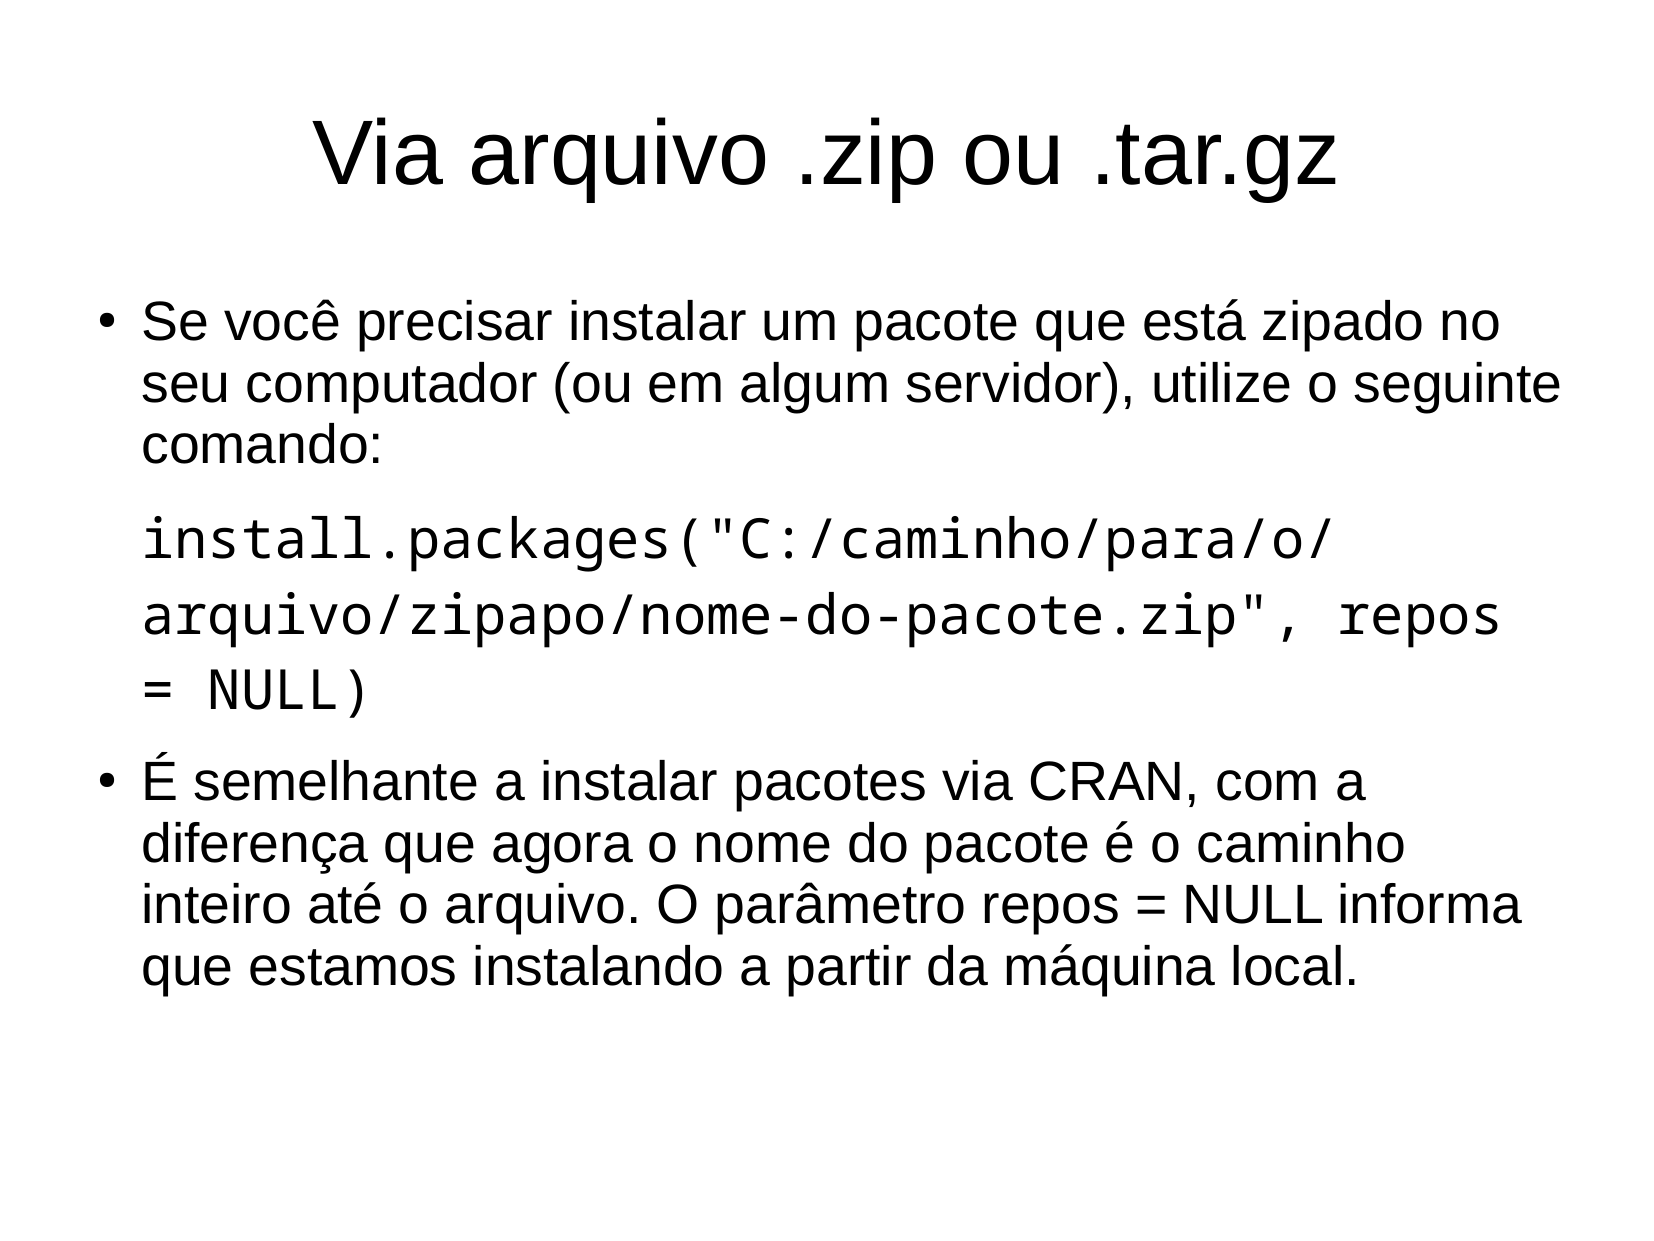

# Via arquivo .zip ou .tar.gz
Se você precisar instalar um pacote que está zipado no seu computador (ou em algum servidor), utilize o seguinte comando:
install.packages("C:/caminho/para/o/arquivo/zipapo/nome-do-pacote.zip", repos = NULL)
É semelhante a instalar pacotes via CRAN, com a diferença que agora o nome do pacote é o caminho inteiro até o arquivo. O parâmetro repos = NULL informa que estamos instalando a partir da máquina local.